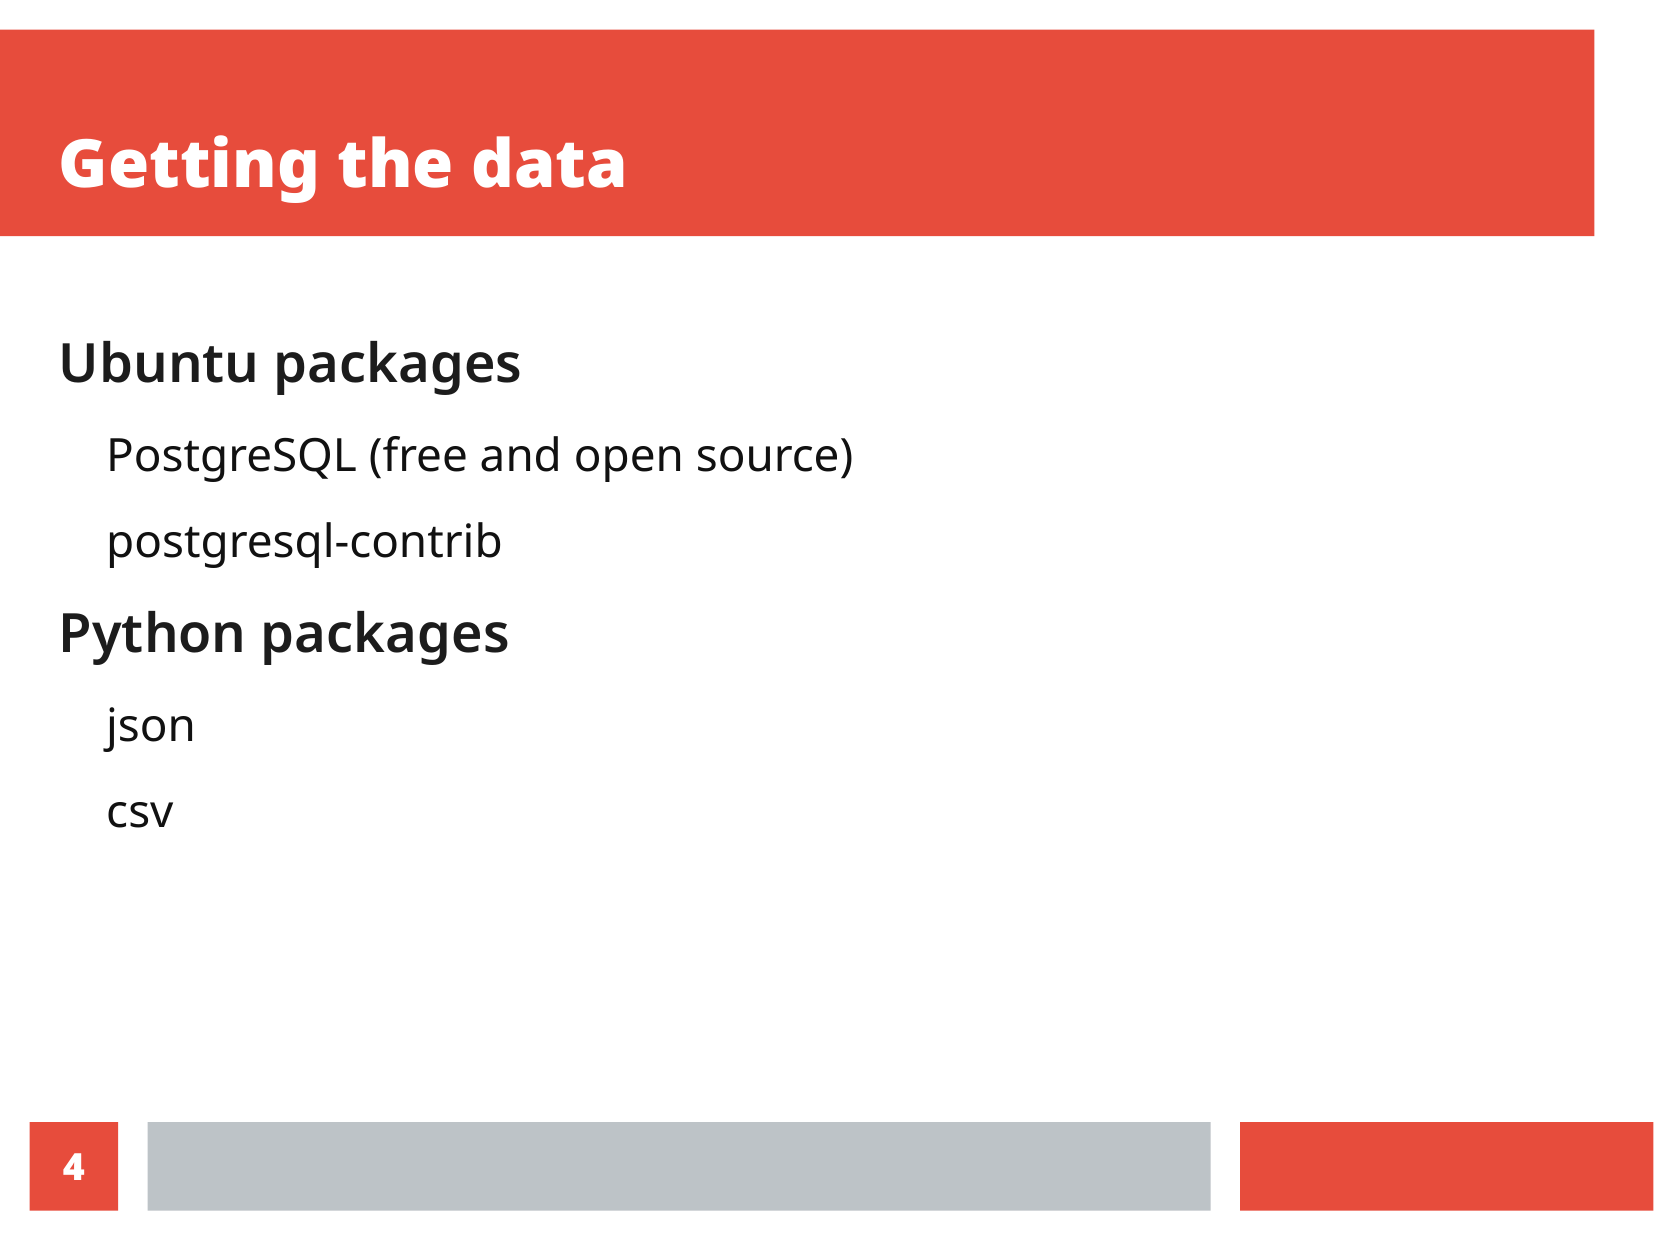

# Getting the data
Ubuntu packages
PostgreSQL (free and open source)
postgresql-contrib
Python packages
json
csv
4